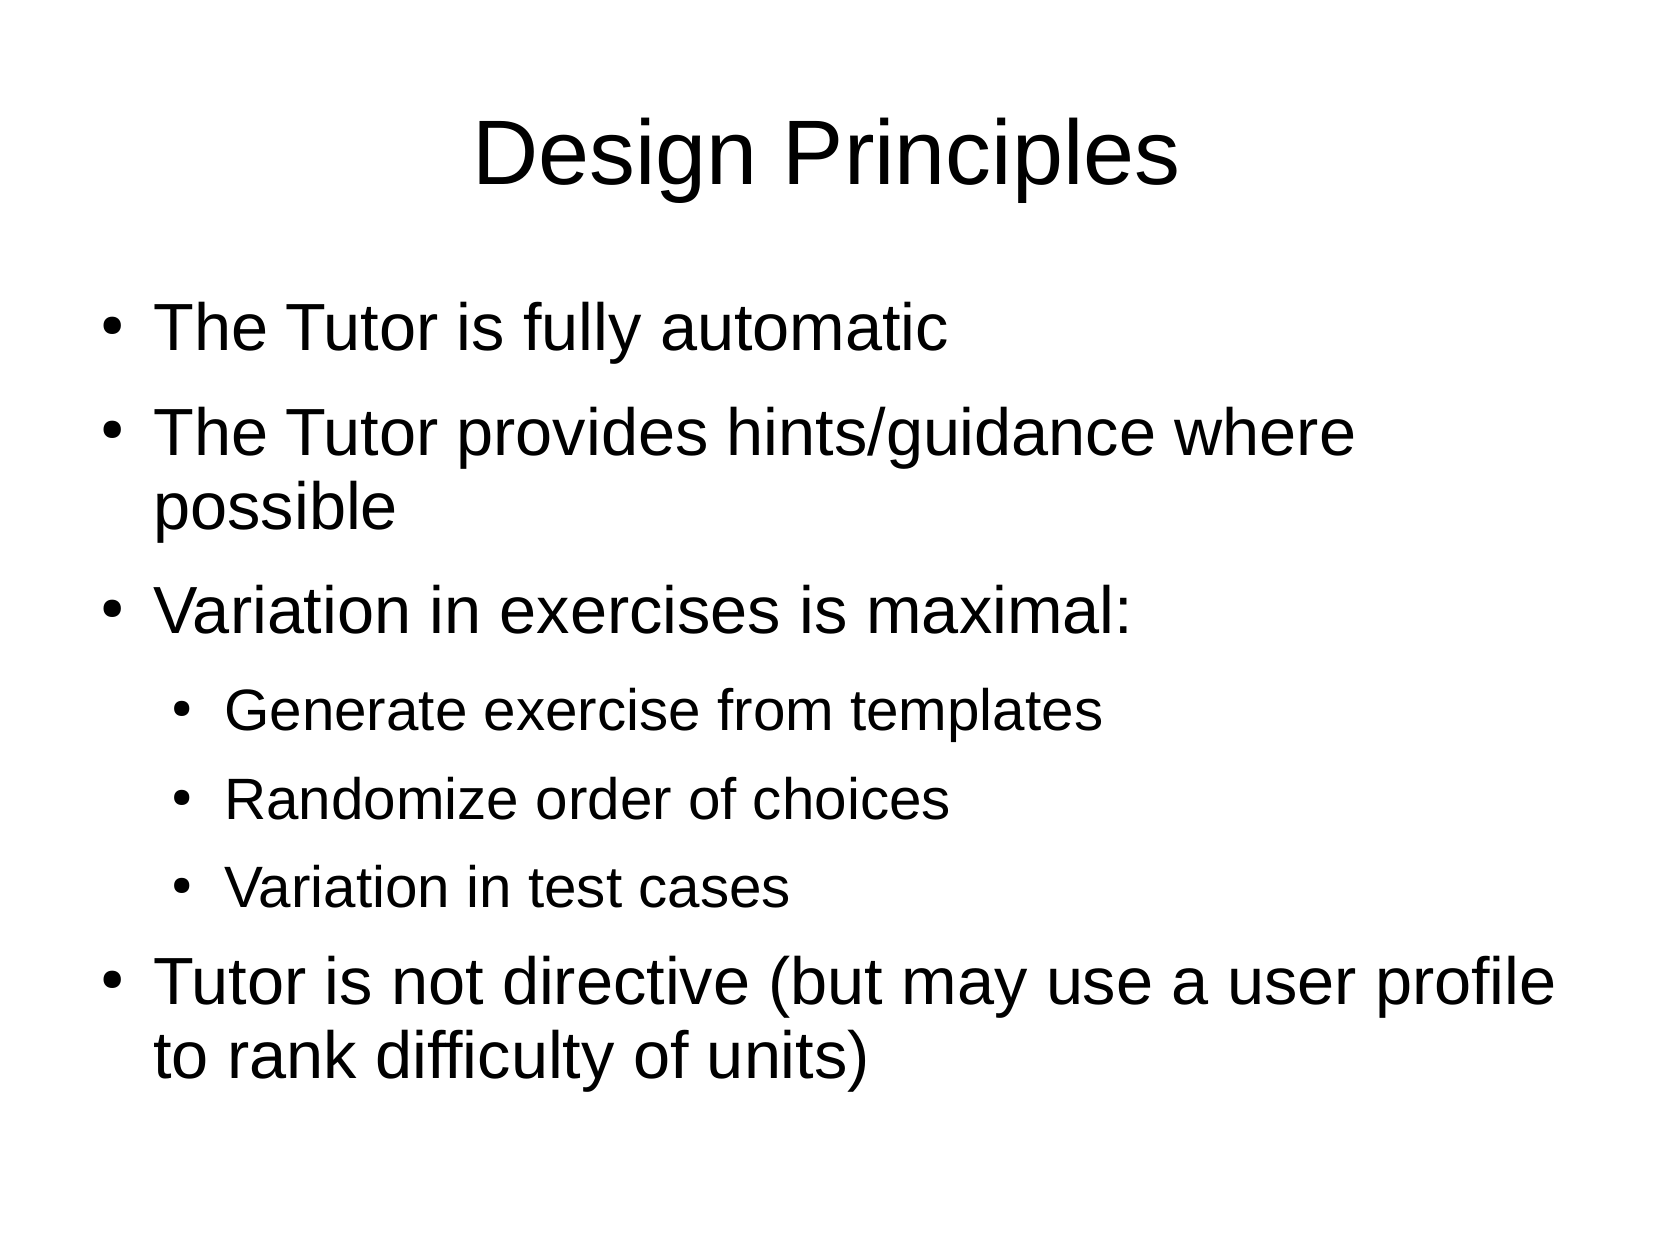

# Design Principles
The Tutor is fully automatic
The Tutor provides hints/guidance where possible
Variation in exercises is maximal:
Generate exercise from templates
Randomize order of choices
Variation in test cases
Tutor is not directive (but may use a user profile to rank difficulty of units)